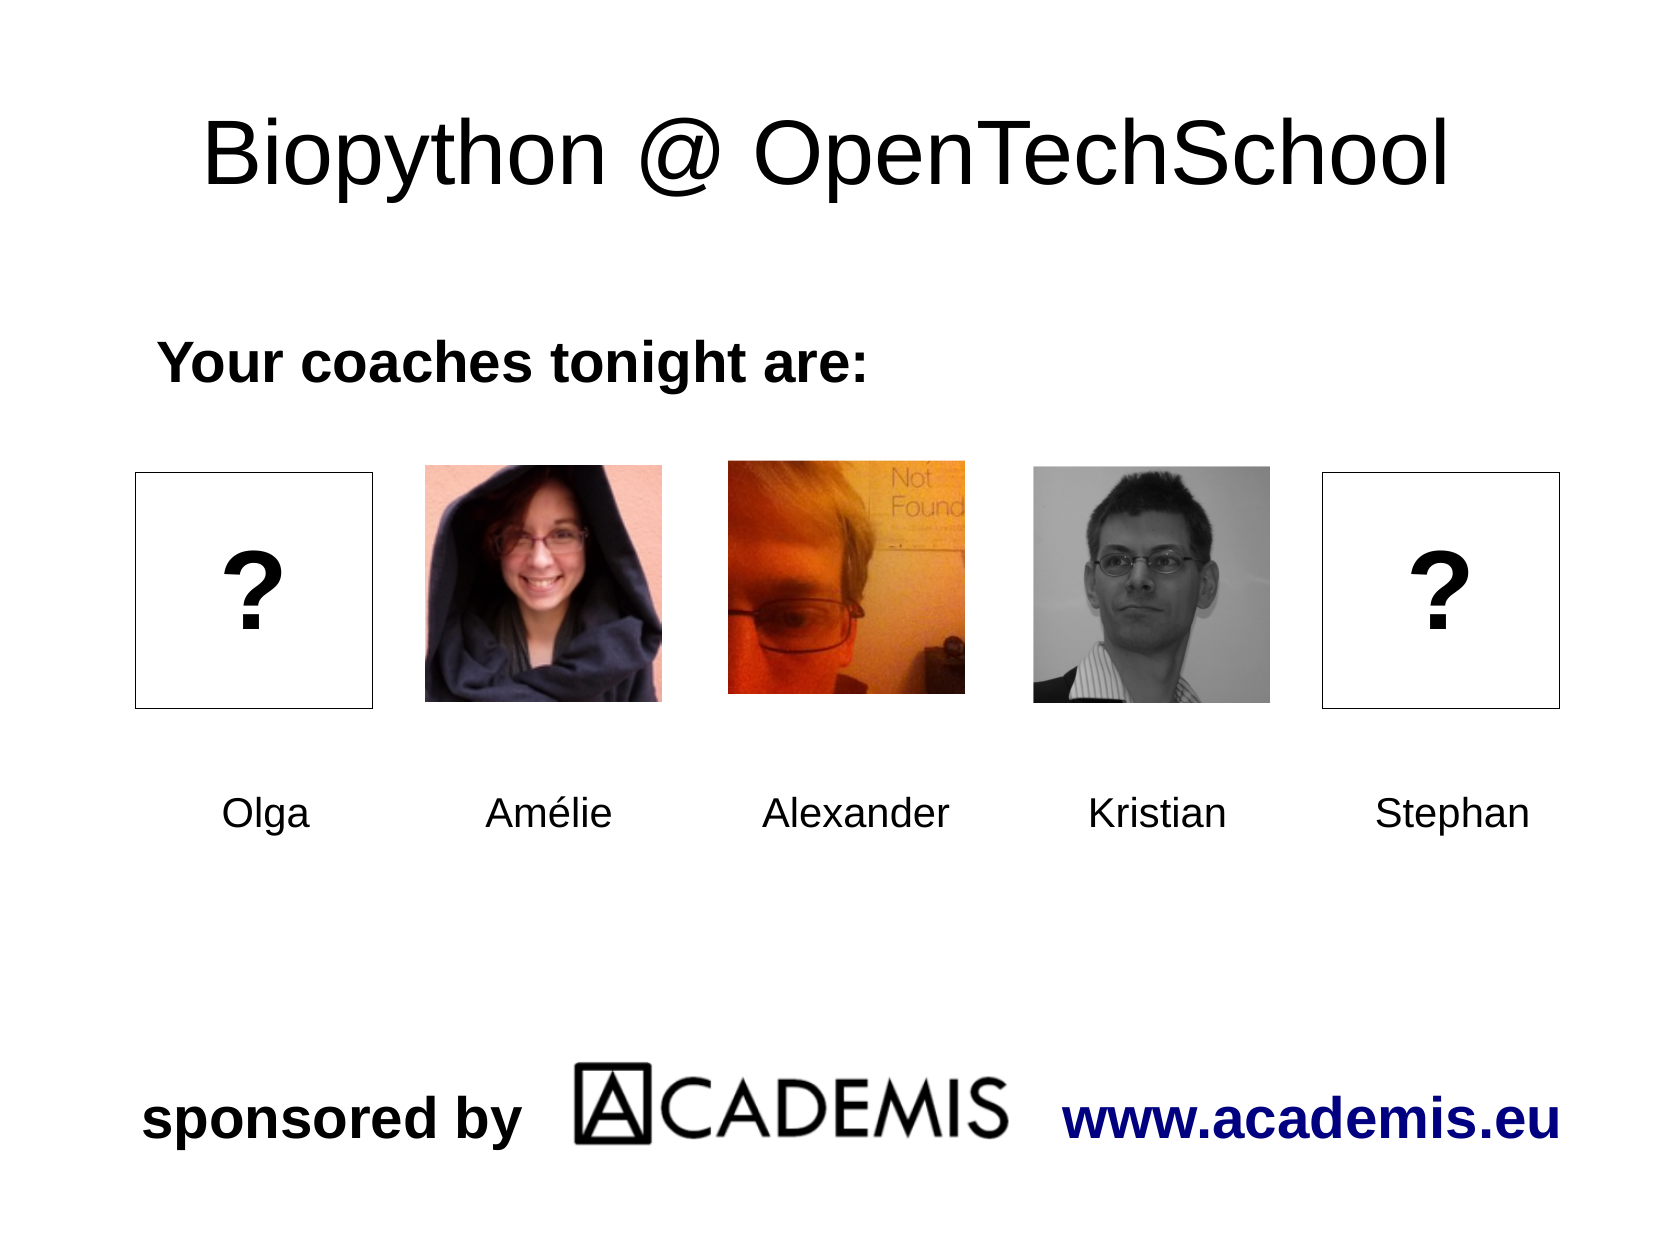

# Biopython @ OpenTechSchool
Your coaches tonight are:
?
?
Olga
Stephan
Amélie
Alexander
Kristian
sponsored by
www.academis.eu